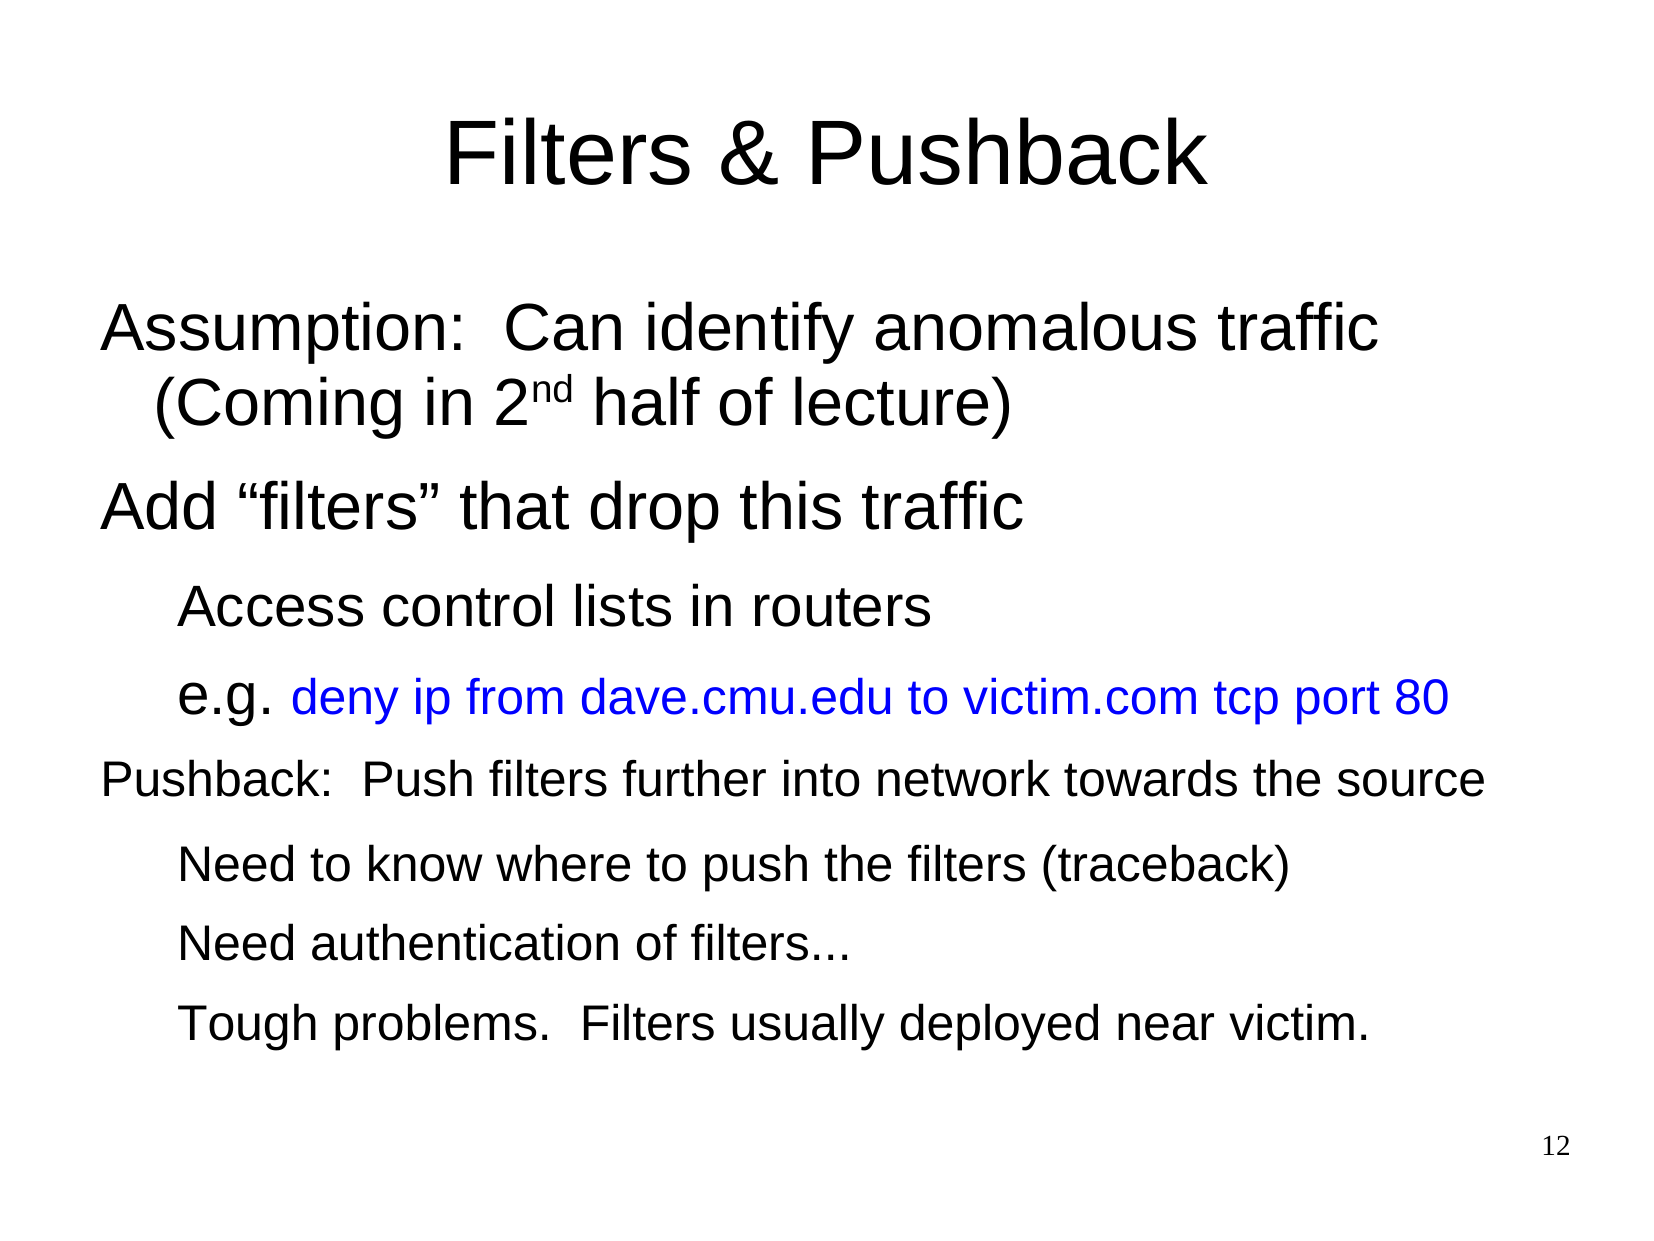

# Filters & Pushback
Assumption: Can identify anomalous traffic
(Coming in 2nd half of lecture)
Add “filters” that drop this traffic
Access control lists in routers
e.g. deny ip from dave.cmu.edu to victim.com tcp port 80
Pushback: Push filters further into network towards the source
Need to know where to push the filters (traceback)
Need authentication of filters...
Tough problems. Filters usually deployed near victim.
12